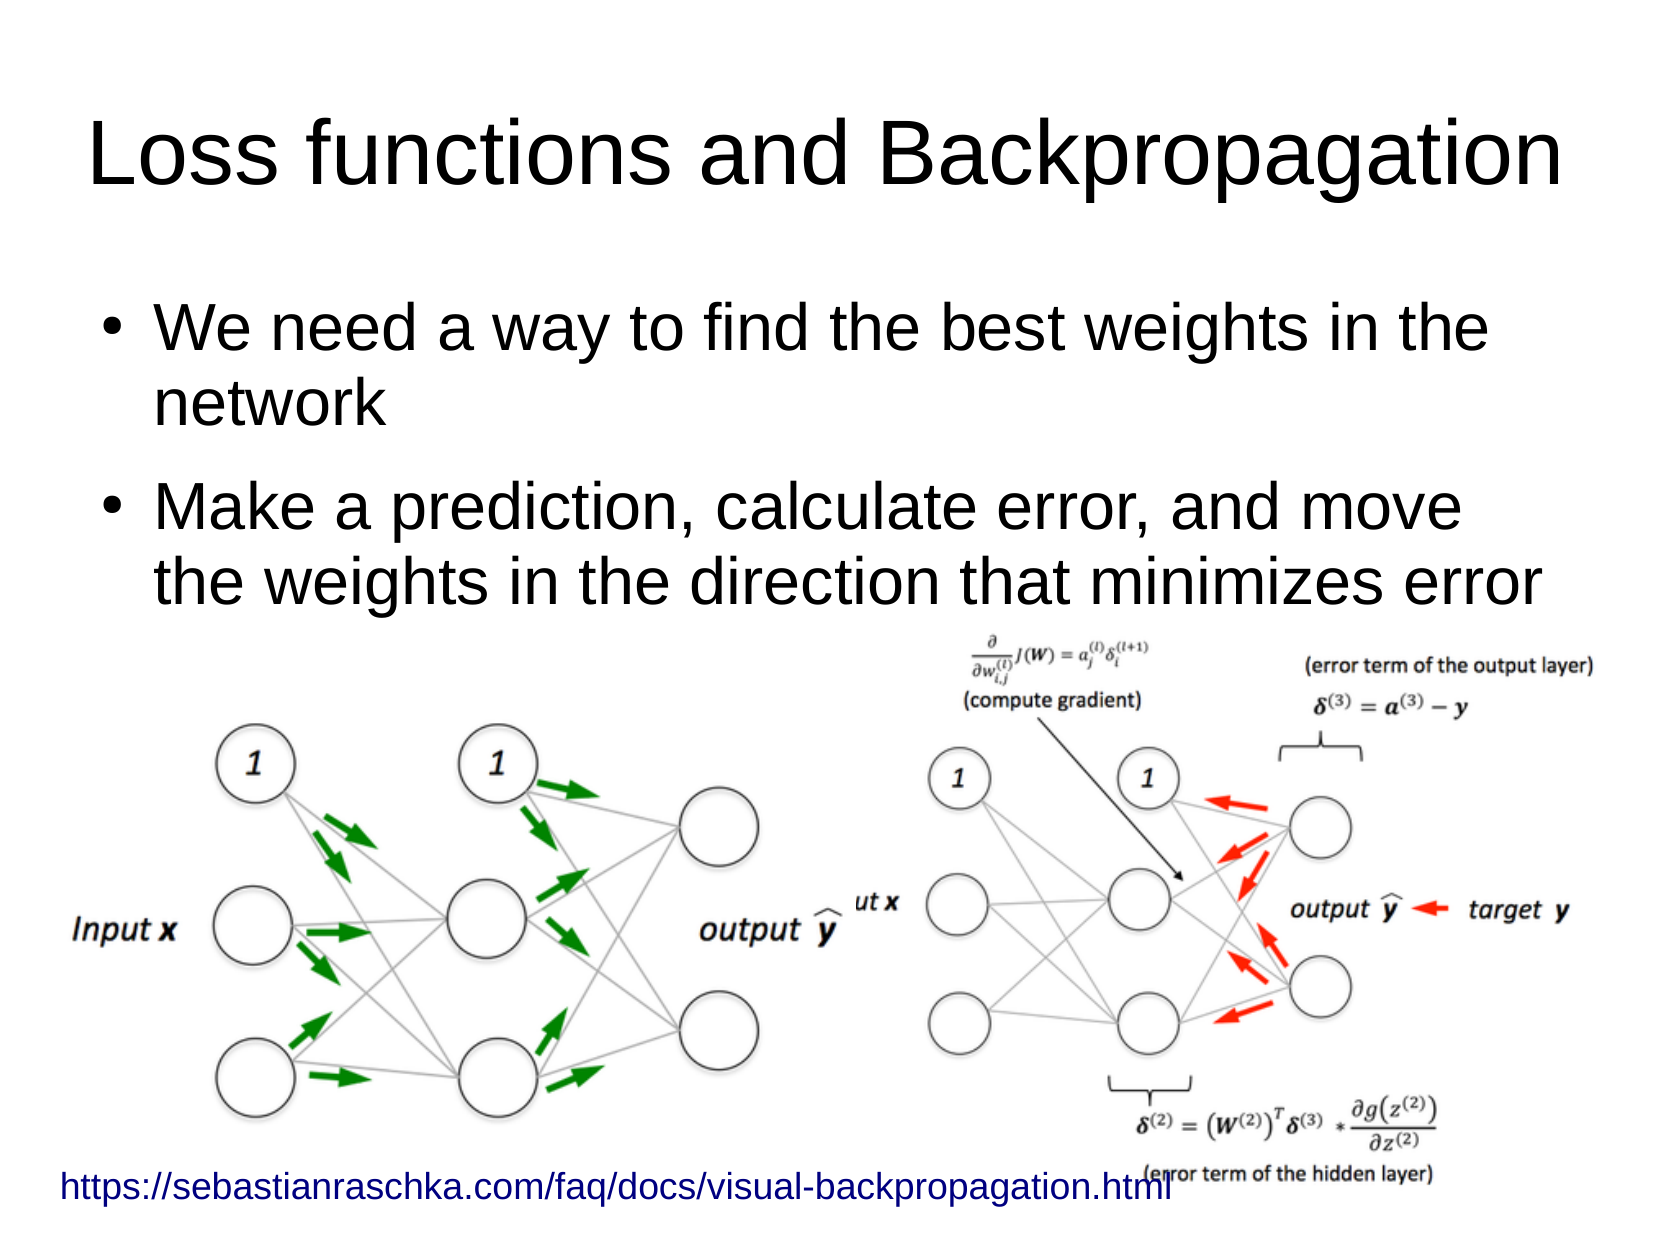

# Loss functions and Backpropagation
We need a way to find the best weights in the network
Make a prediction, calculate error, and move the weights in the direction that minimizes error
https://sebastianraschka.com/faq/docs/visual-backpropagation.html